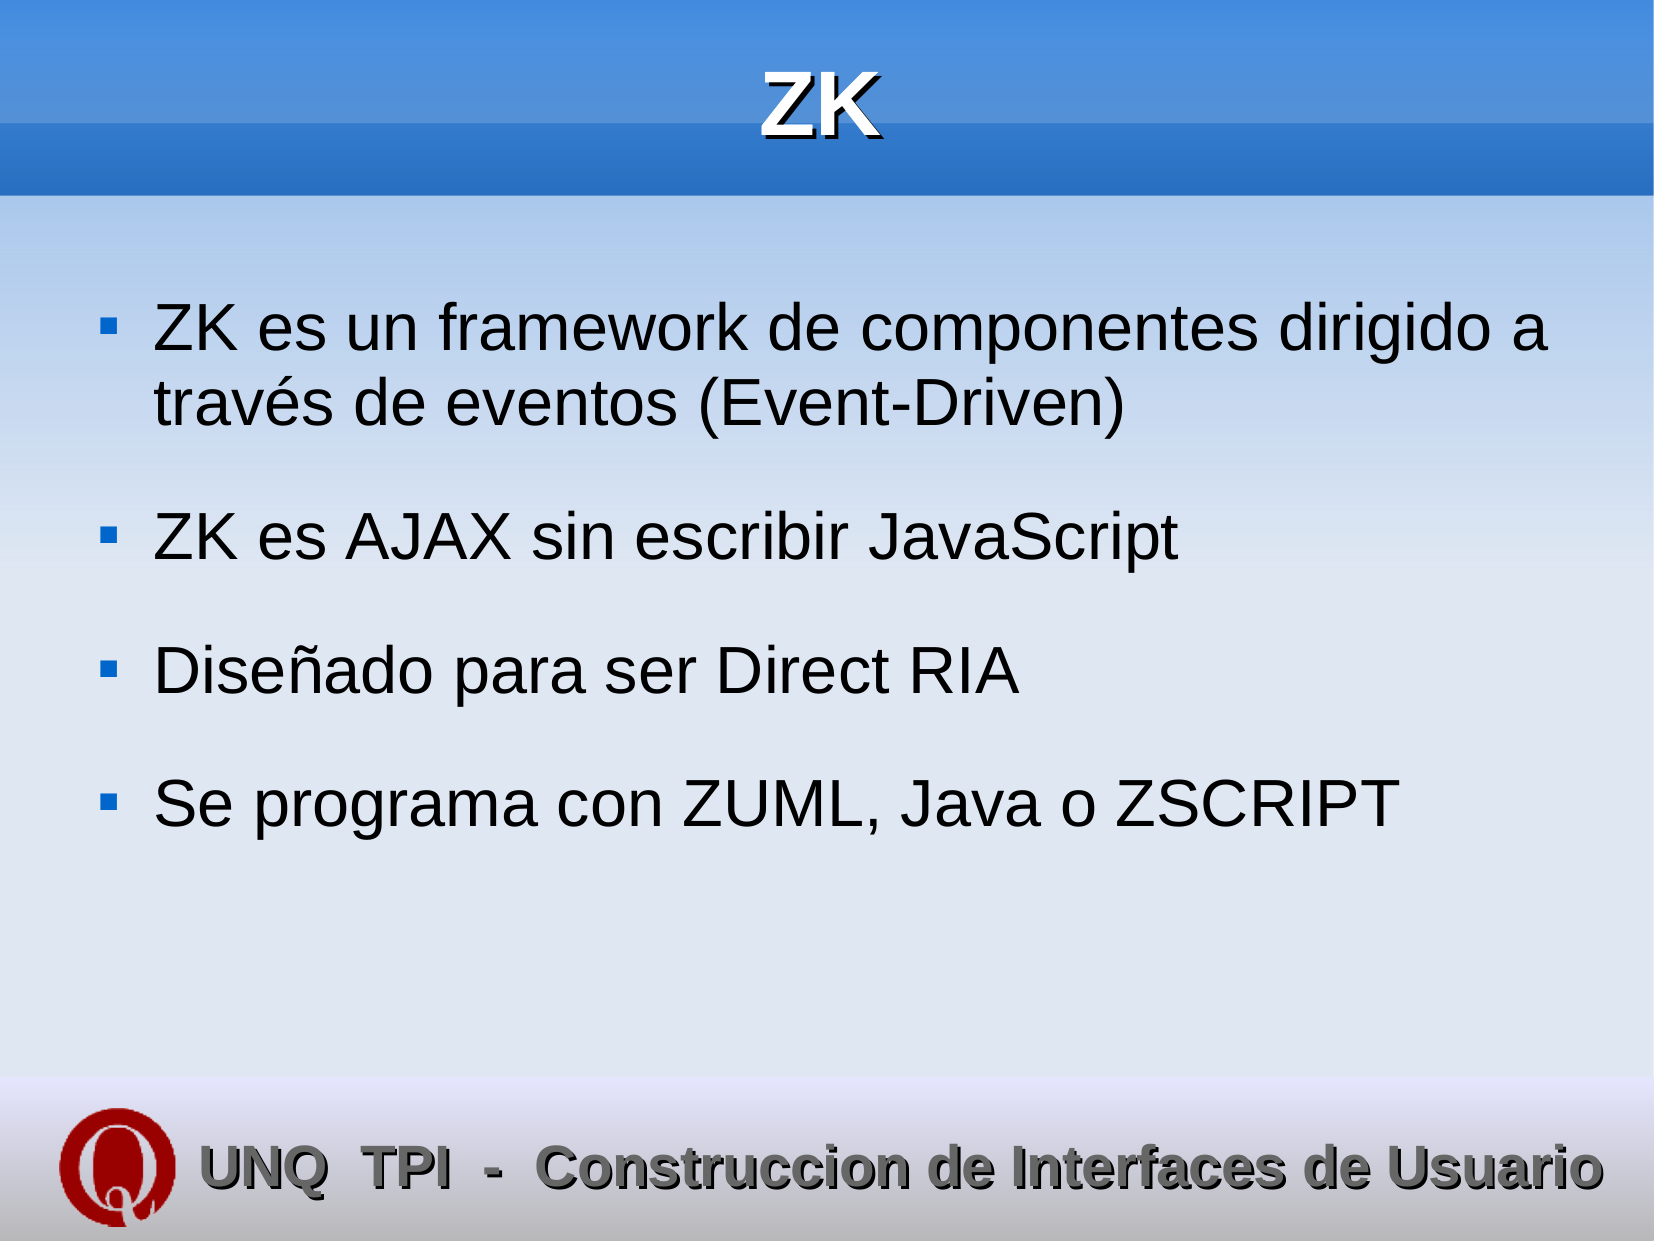

# ZK
ZK
ZK es un framework de componentes dirigido a través de eventos (Event-Driven)
ZK es AJAX sin escribir JavaScript
Diseñado para ser Direct RIA
Se programa con ZUML, Java o ZSCRIPT
UNQ TPI - Construccion de Interfaces de Usuario